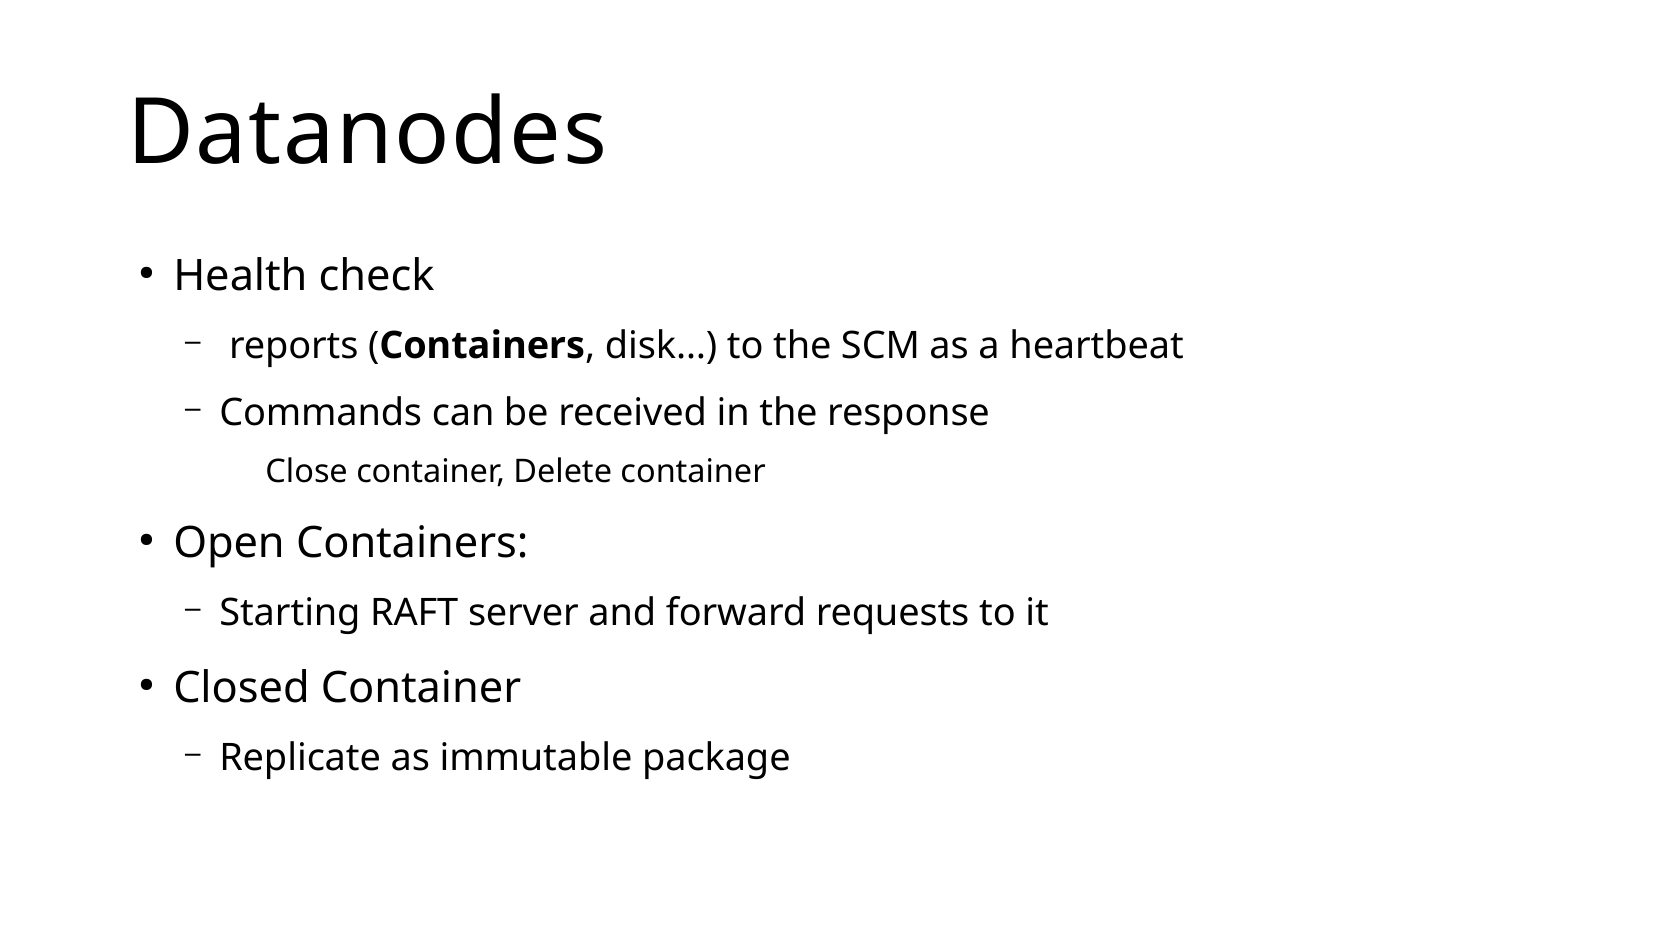

# Datanodes
Health check
 reports (Containers, disk…) to the SCM as a heartbeat
Commands can be received in the response
Close container, Delete container
Open Containers:
Starting RAFT server and forward requests to it
Closed Container
Replicate as immutable package